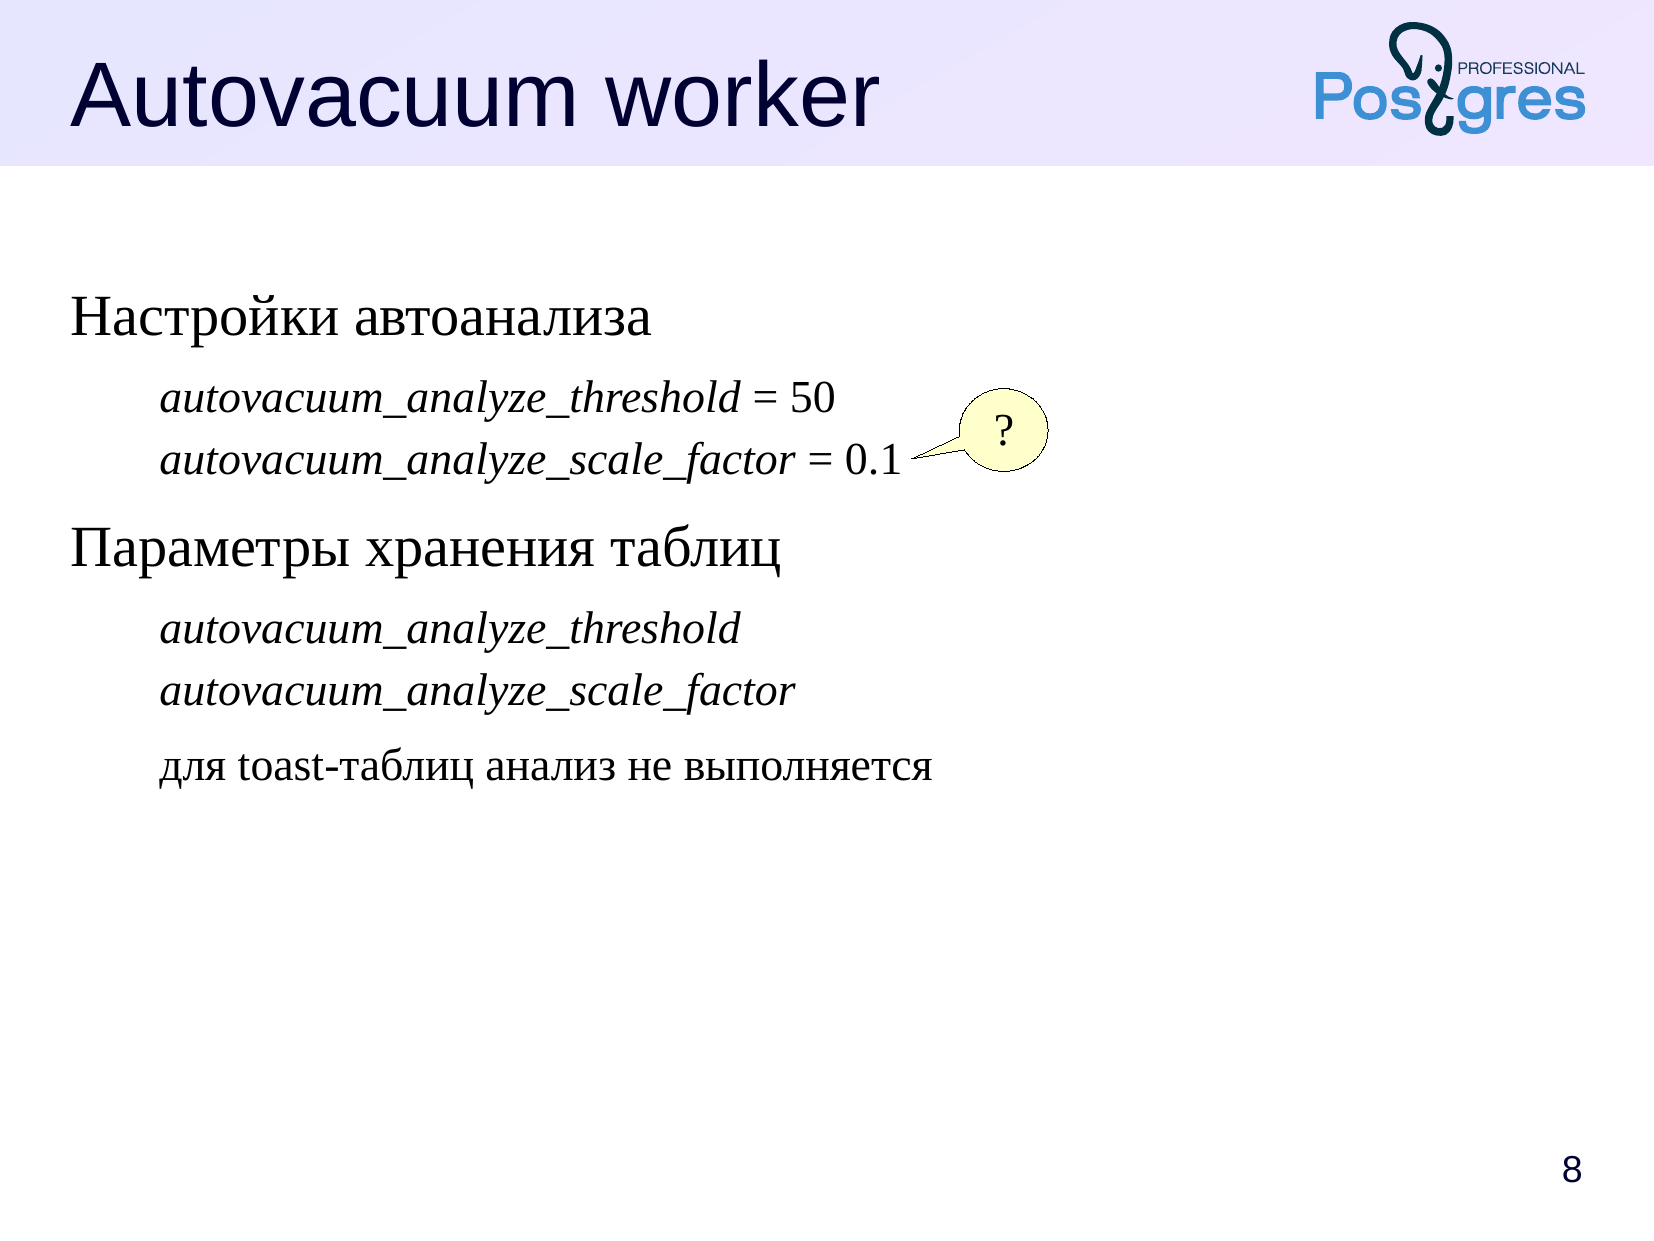

# Autovacuum worker
Настройки автоанализа
autovacuum_analyze_threshold = 50
autovacuum_analyze_scale_factor = 0.1
Параметры хранения таблиц
autovacuum_analyze_threshold
autovacuum_analyze_scale_factor
для toast-таблиц анализ не выполняется
?